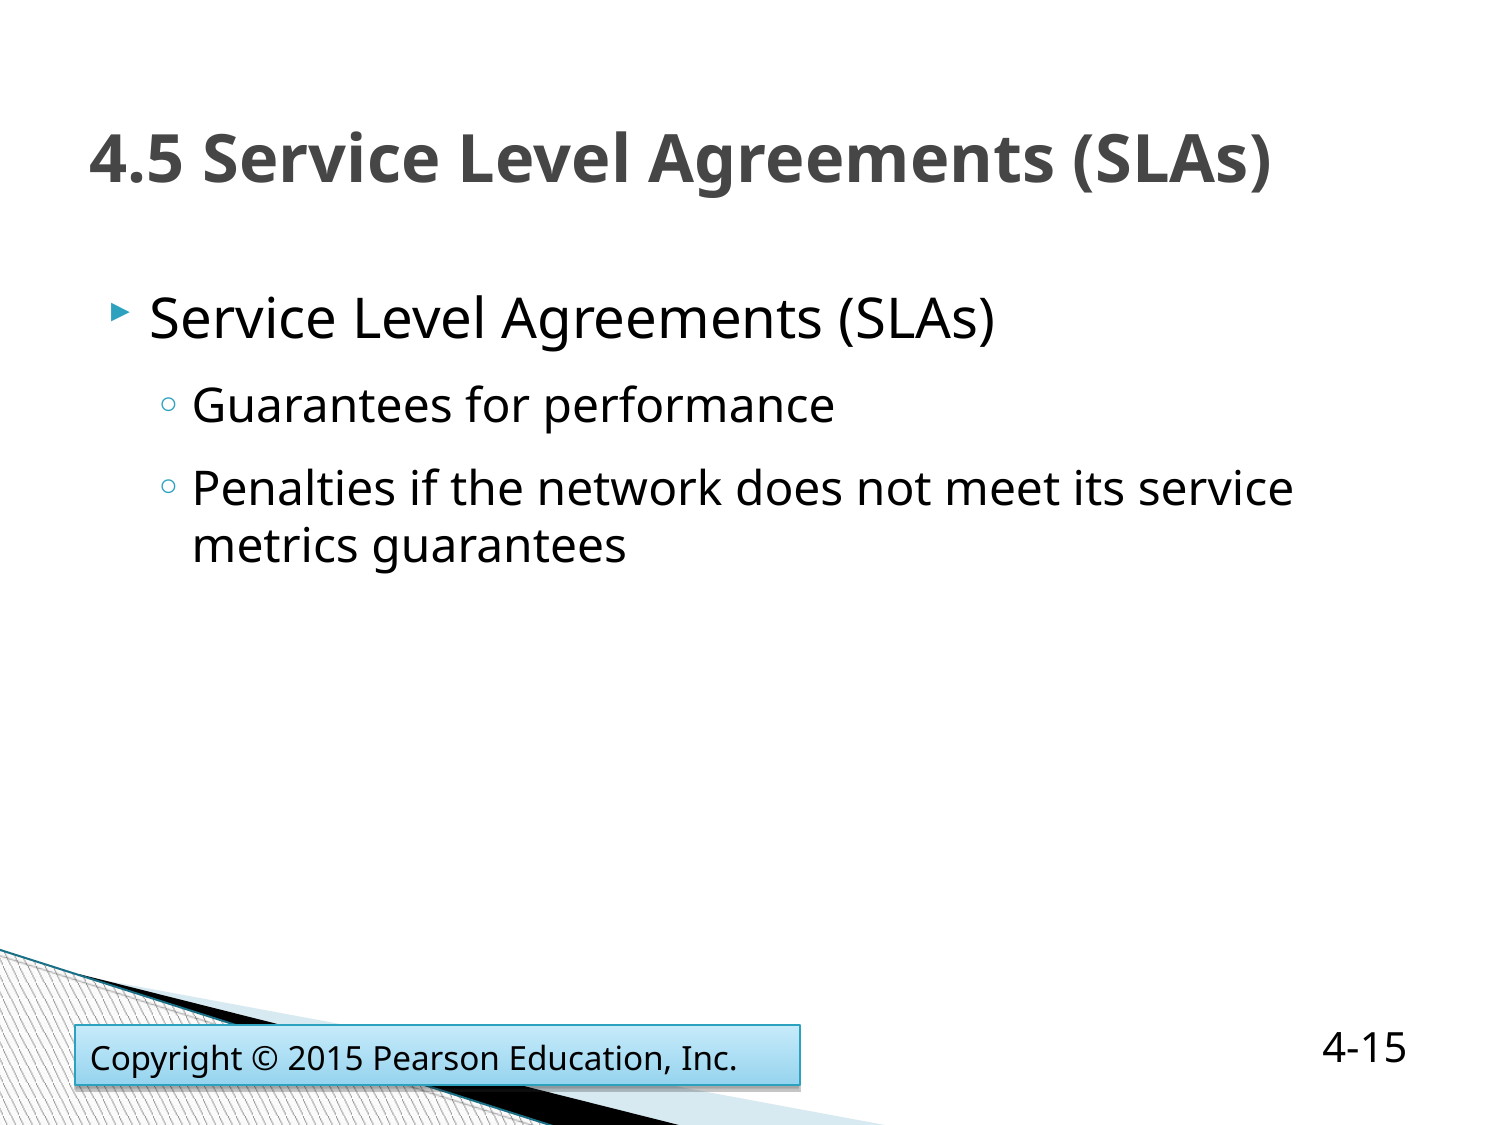

4.5 Service Level Agreements (SLAs)
# Service Level Agreements (SLAs)
Guarantees for performance
Penalties if the network does not meet its service metrics guarantees
Copyright © 2015 Pearson Education, Inc.